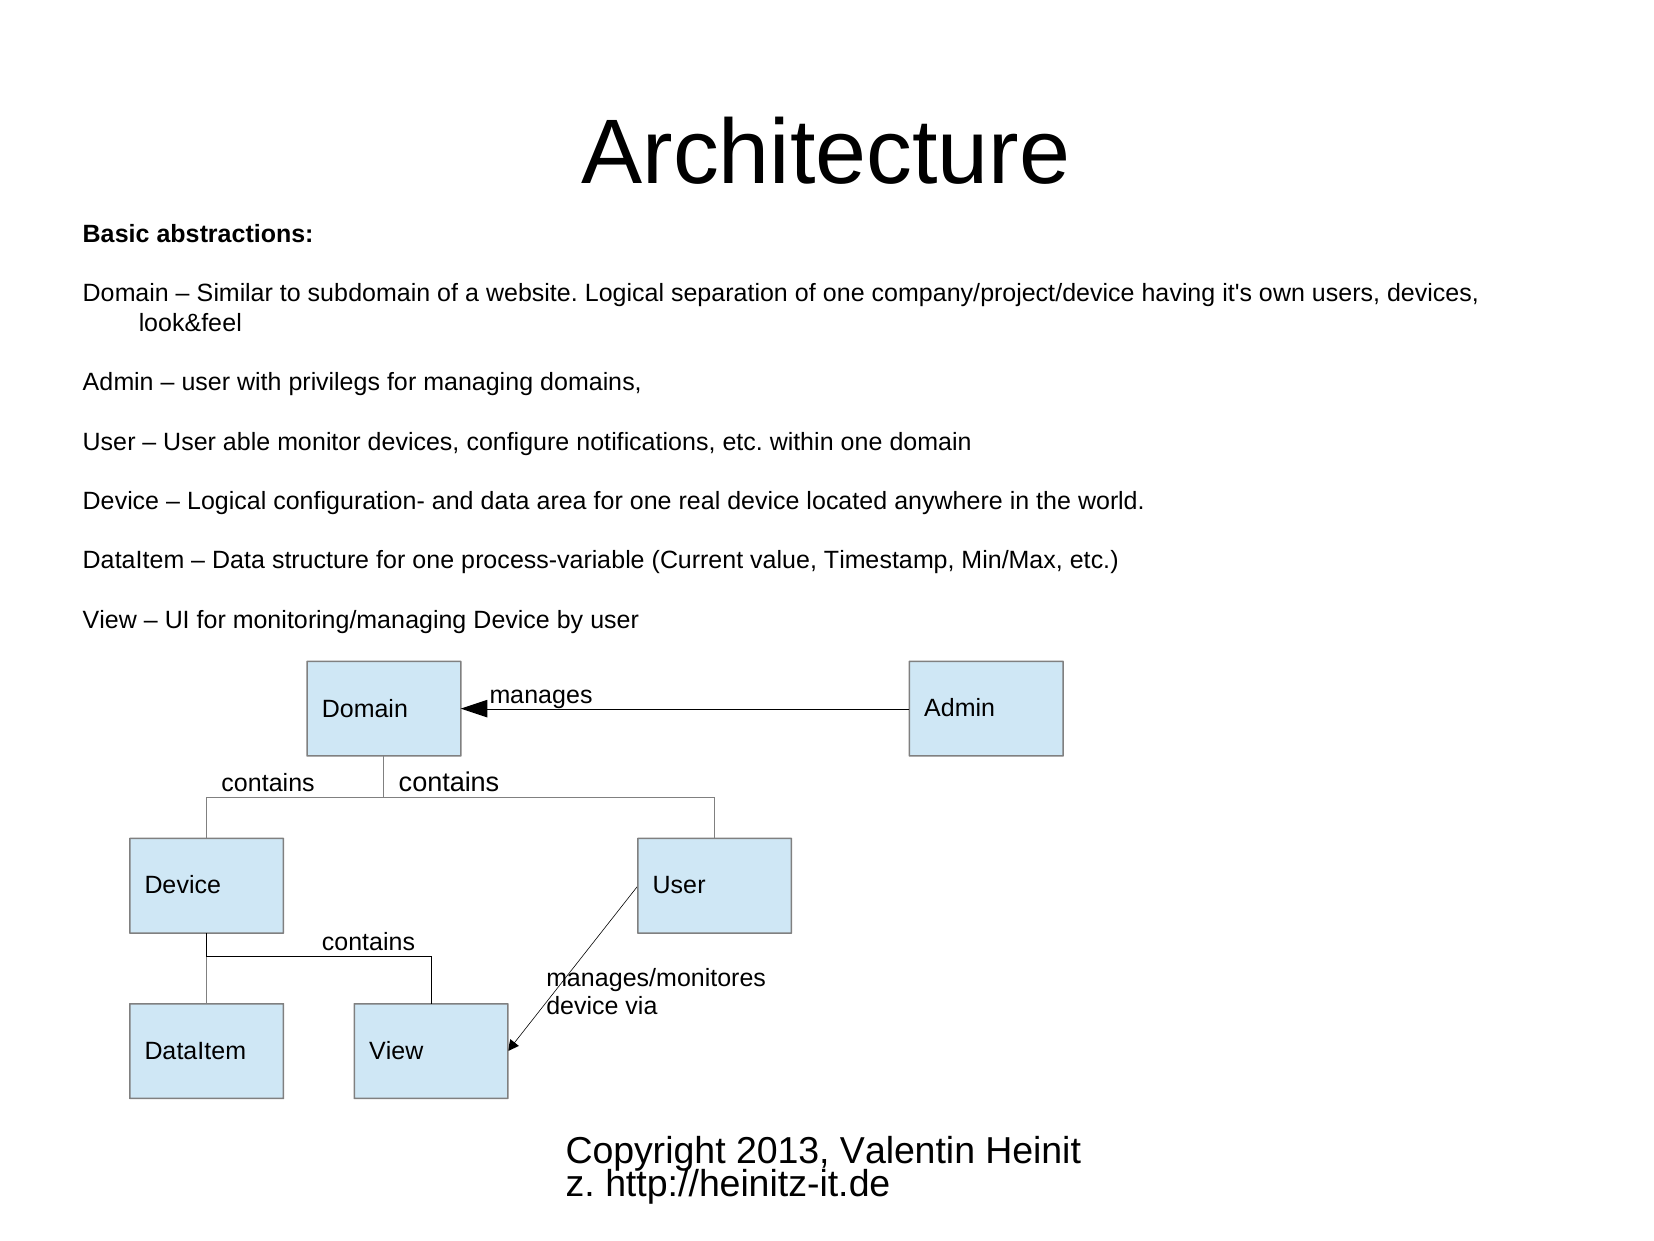

# Architecture
Basic abstractions:
Domain – Similar to subdomain of a website. Logical separation of one company/project/device having it's own users, devices, look&feel
Admin – user with privilegs for managing domains,
User – User able monitor devices, configure notifications, etc. within one domain
Device – Logical configuration- and data area for one real device located anywhere in the world.
DataItem – Data structure for one process-variable (Current value, Timestamp, Min/Max, etc.)
View – UI for monitoring/managing Device by user
Domain
Admin
Device
User
contains
manages/monitores
device via
DataItem
View
Copyright 2013, Valentin Heinitz. http://heinitz-it.de